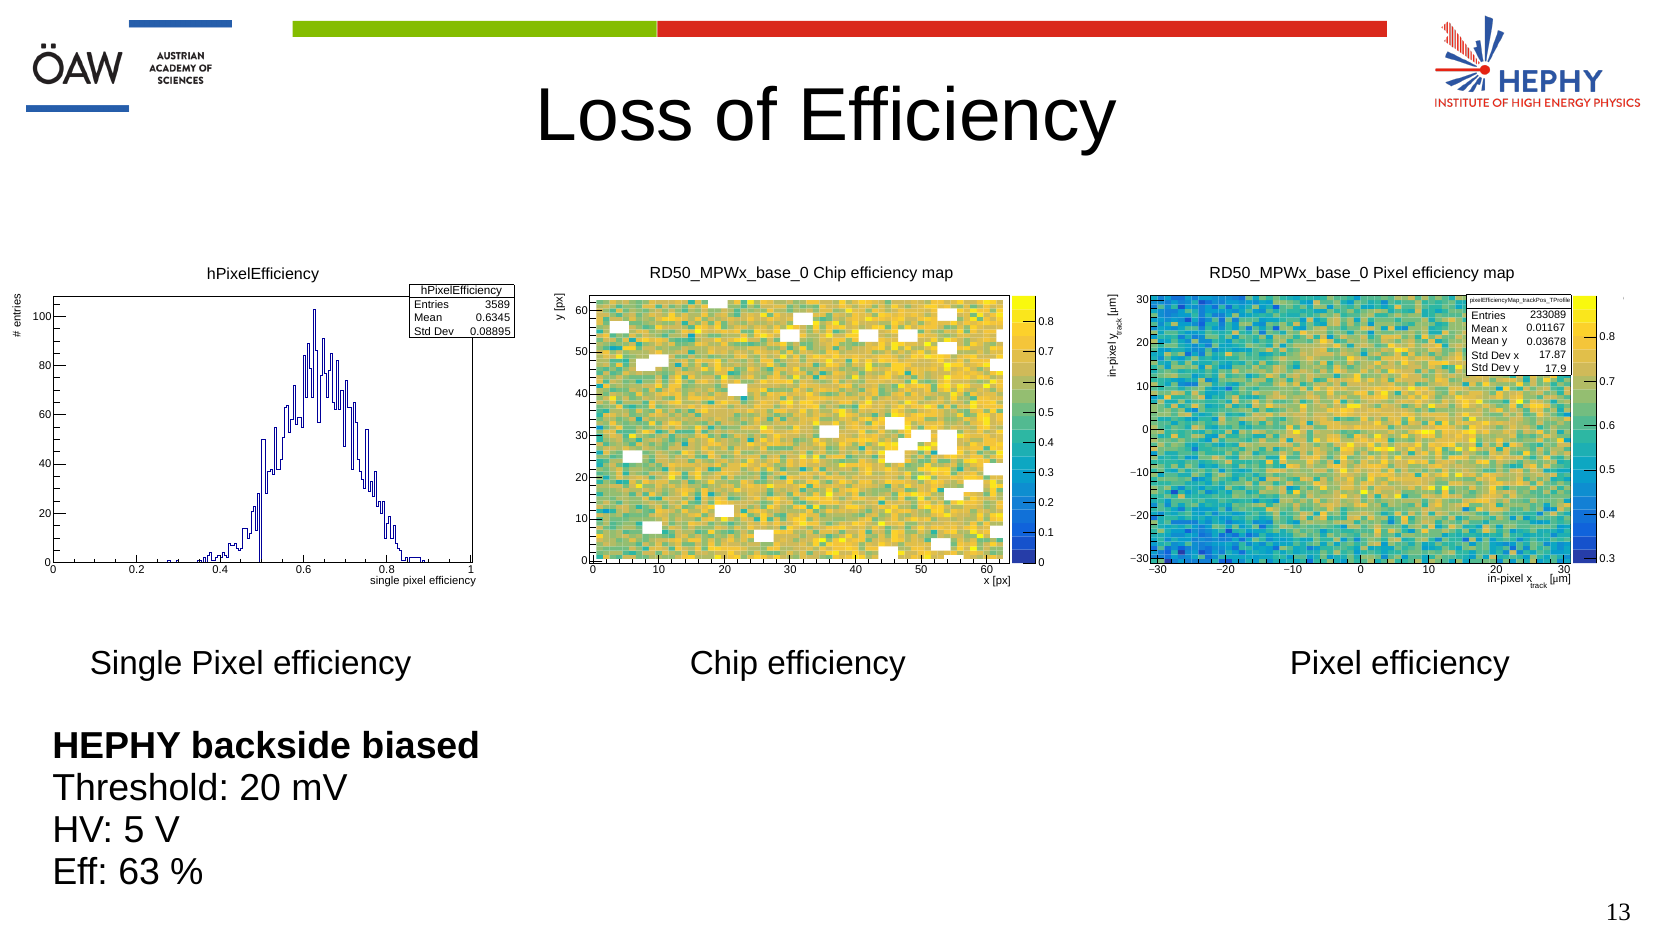

# Loss of Efficiency
Single Pixel efficiency
Chip efficiency
Pixel efficiency
HEPHY backside biased
Threshold: 20 mV
HV: 5 V
Eff: 63 %